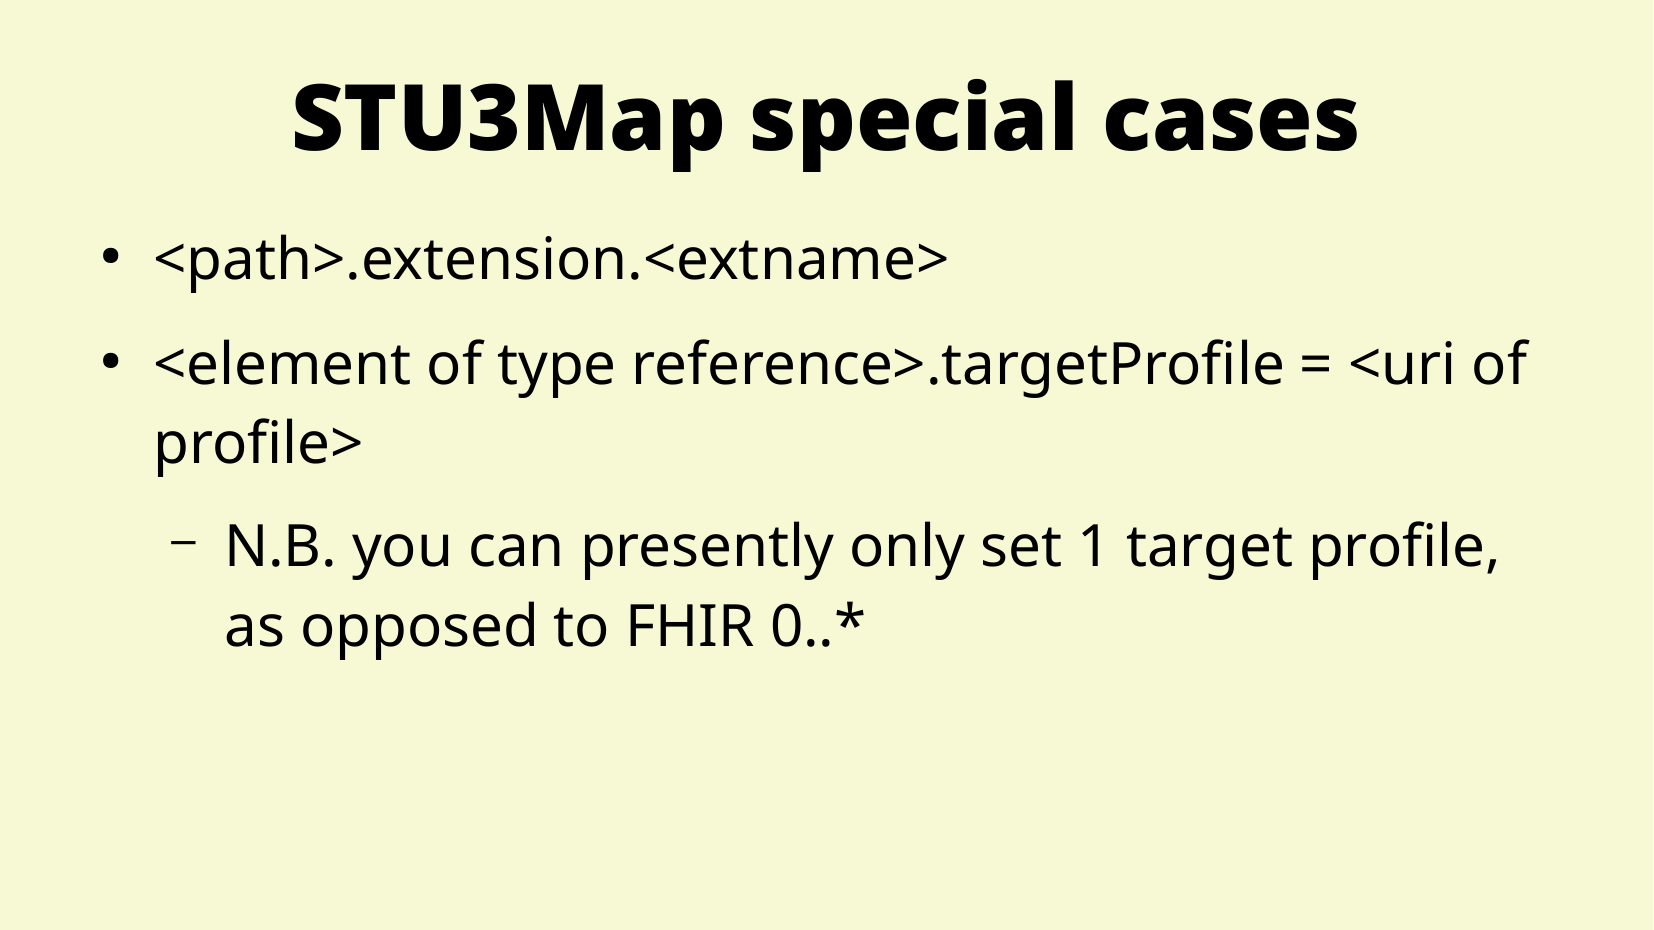

# STU3Map special cases
<path>.extension.<extname>
<element of type reference>.targetProfile = <uri of profile>
N.B. you can presently only set 1 target profile, as opposed to FHIR 0..*